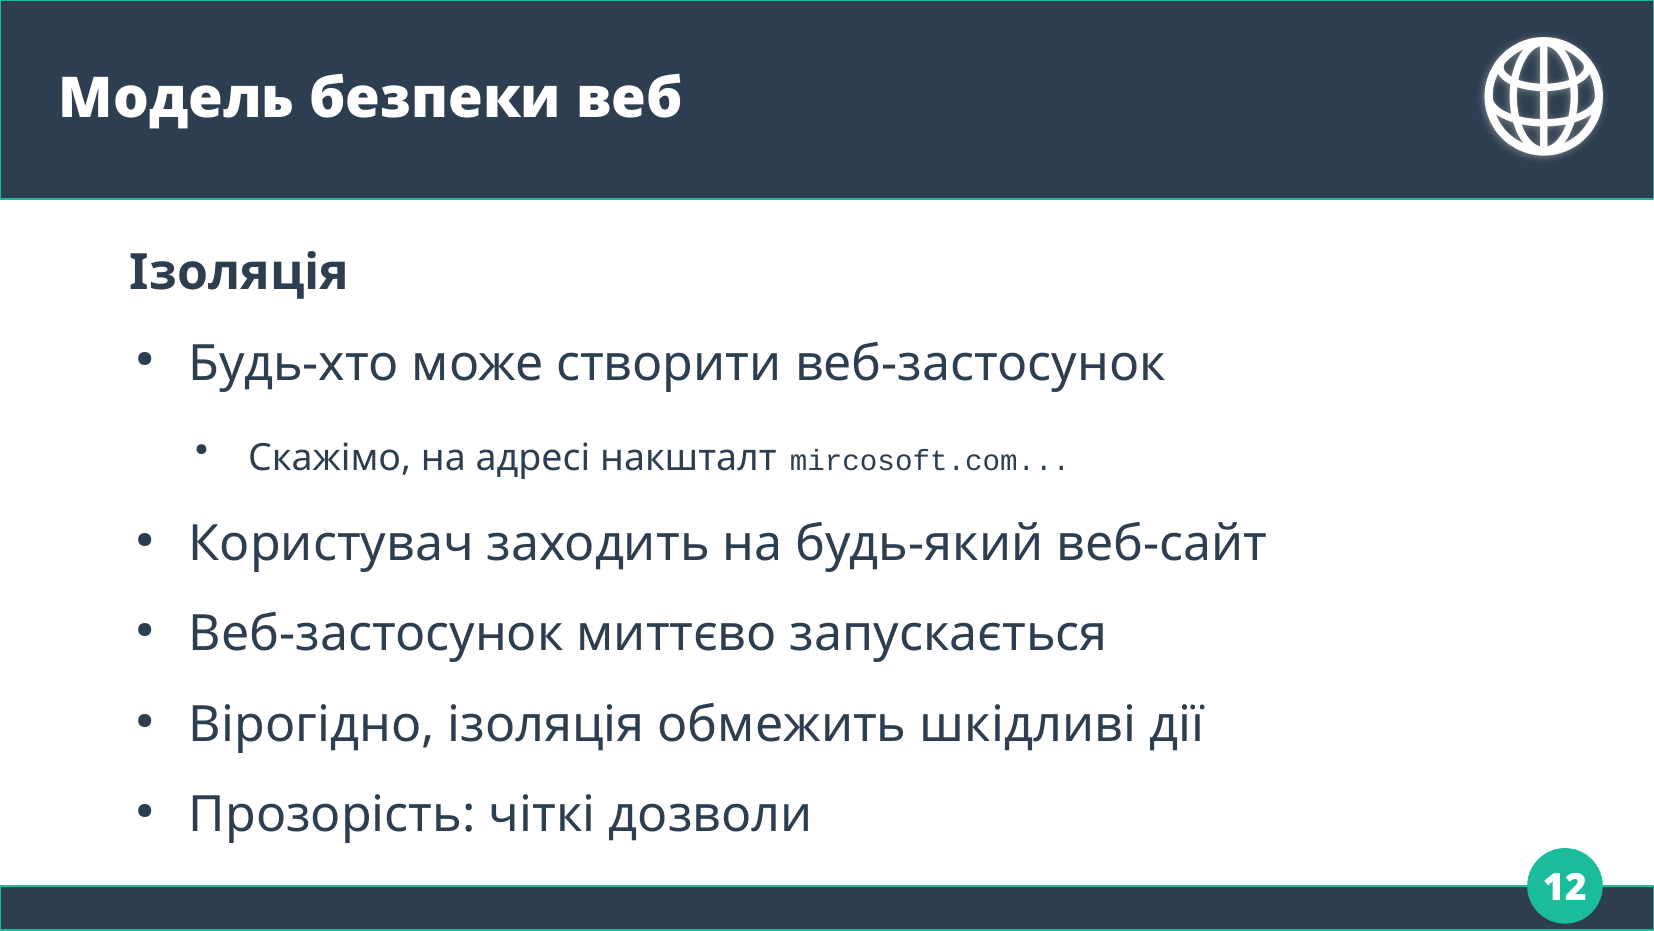

# Модель безпеки веб
Ізоляція
Будь-хто може створити веб-застосунок
Скажімо, на адресі накшталт mircosoft.com...
Користувач заходить на будь-який веб-сайт
Веб-застосунок миттєво запускається
Вірогідно, ізоляція обмежить шкідливі дії
Прозорість: чіткі дозволи
12